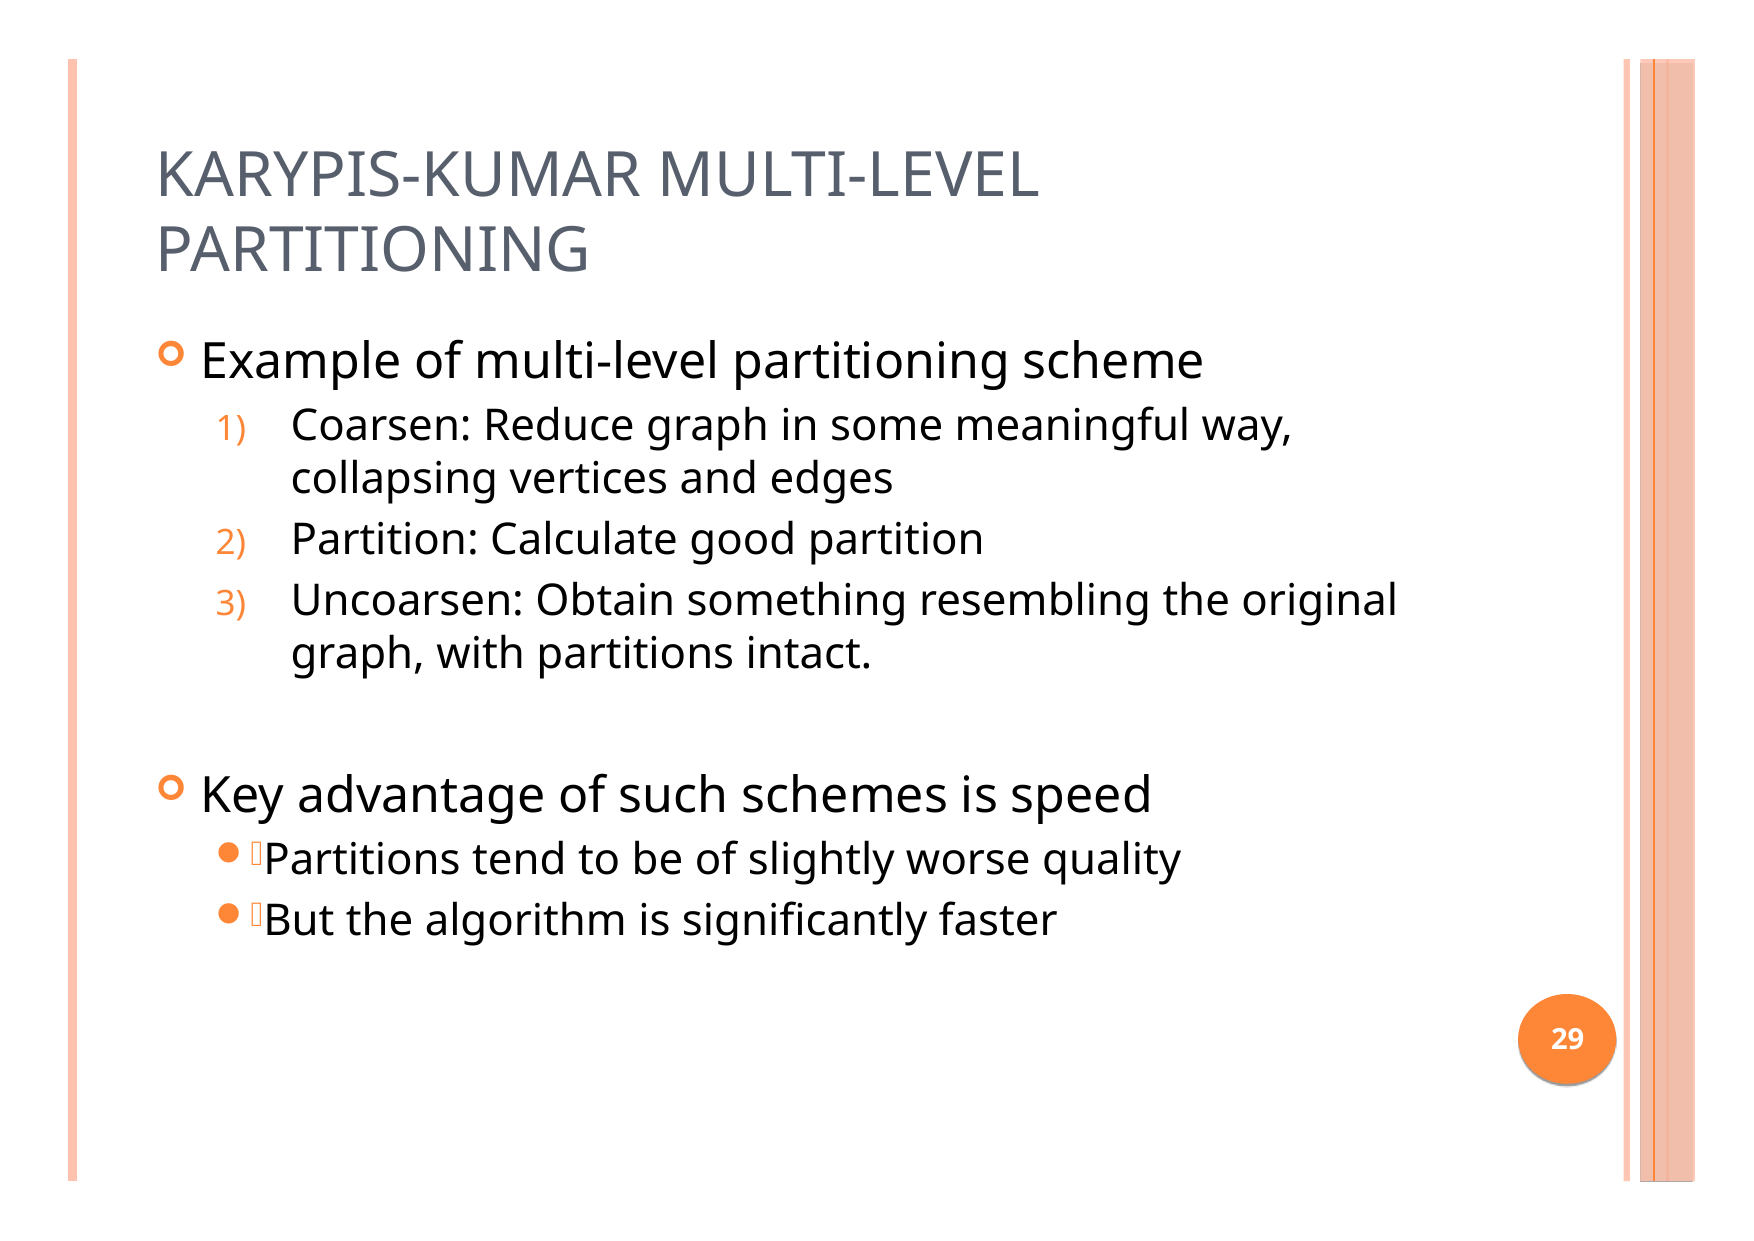

# Karypis-Kumar Multi-level Partitioning
Example of multi-level partitioning scheme
Coarsen: Reduce graph in some meaningful way, collapsing vertices and edges
Partition: Calculate good partition
Uncoarsen: Obtain something resembling the original graph, with partitions intact.
Key advantage of such schemes is speed
Partitions tend to be of slightly worse quality
But the algorithm is significantly faster